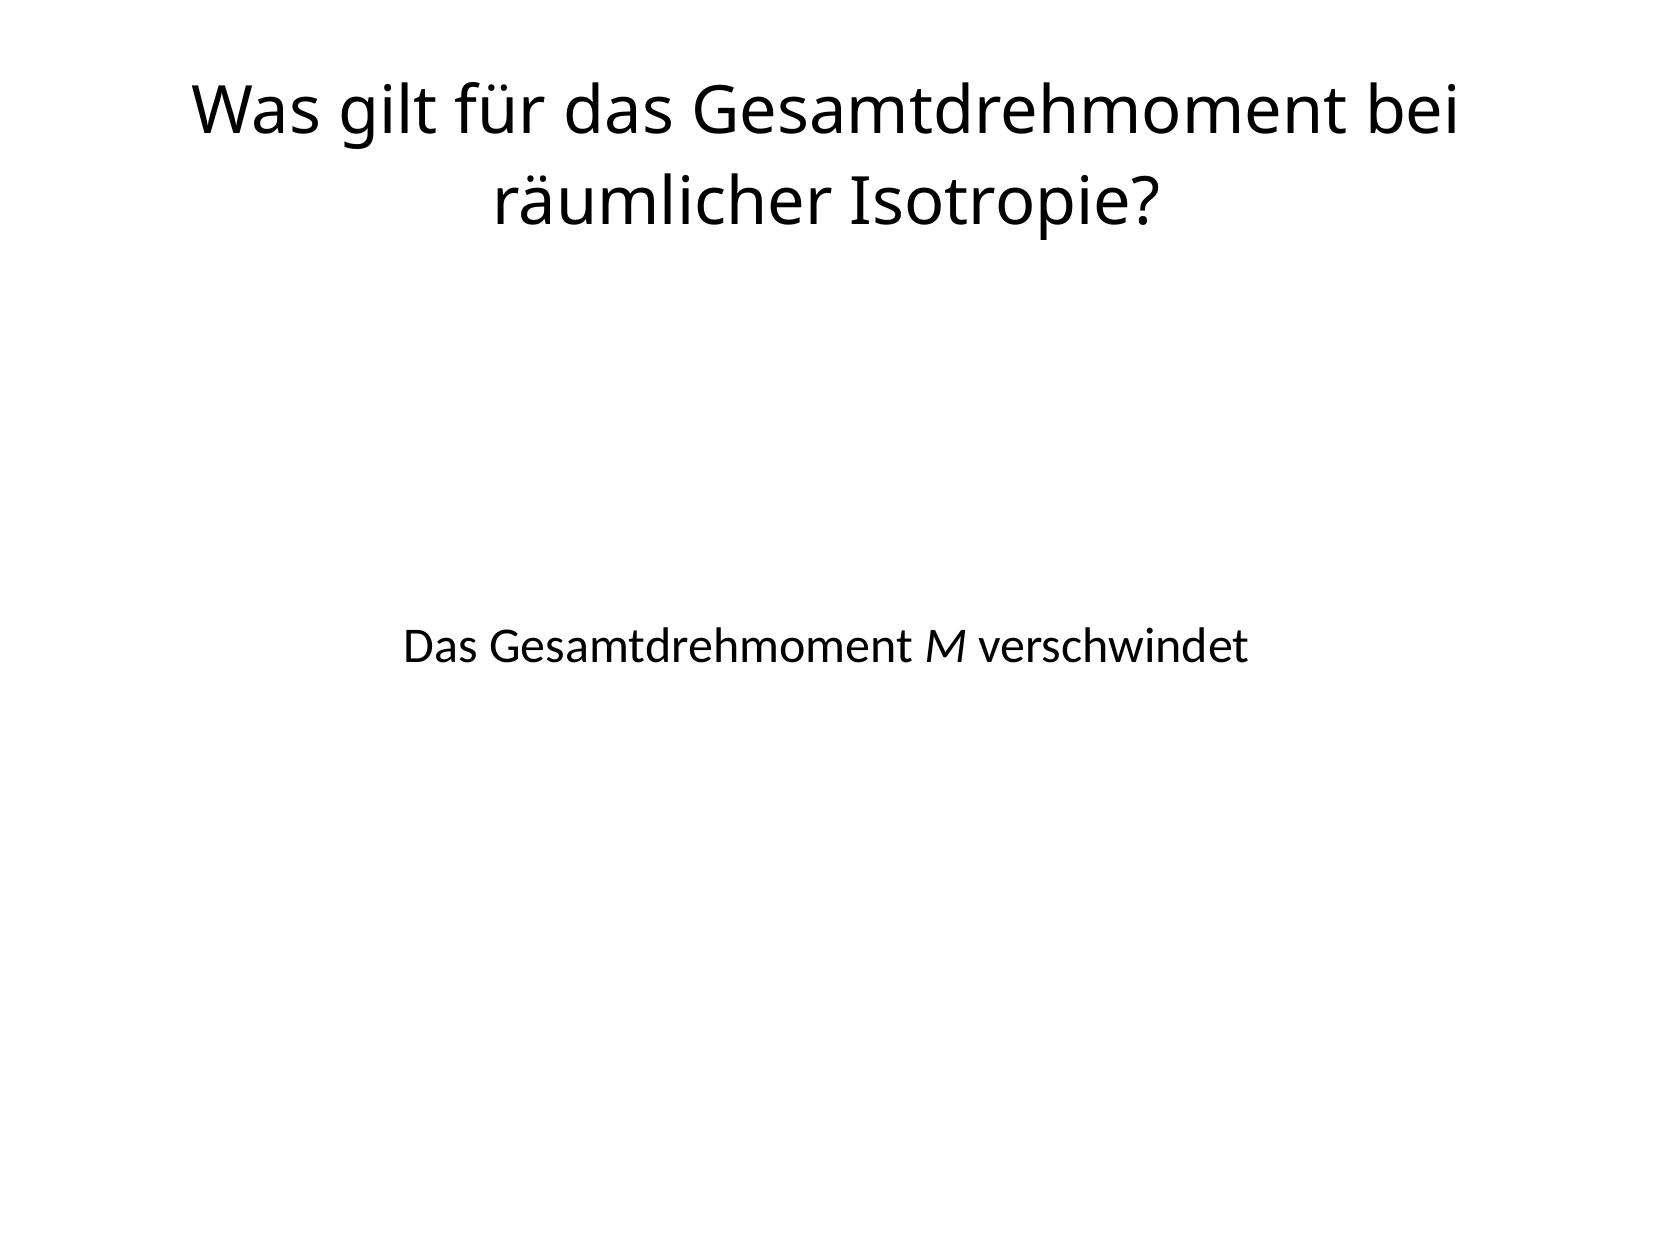

# Was gilt für das Gesamtdrehmoment bei räumlicher Isotropie?
Das Gesamtdrehmoment M verschwindet